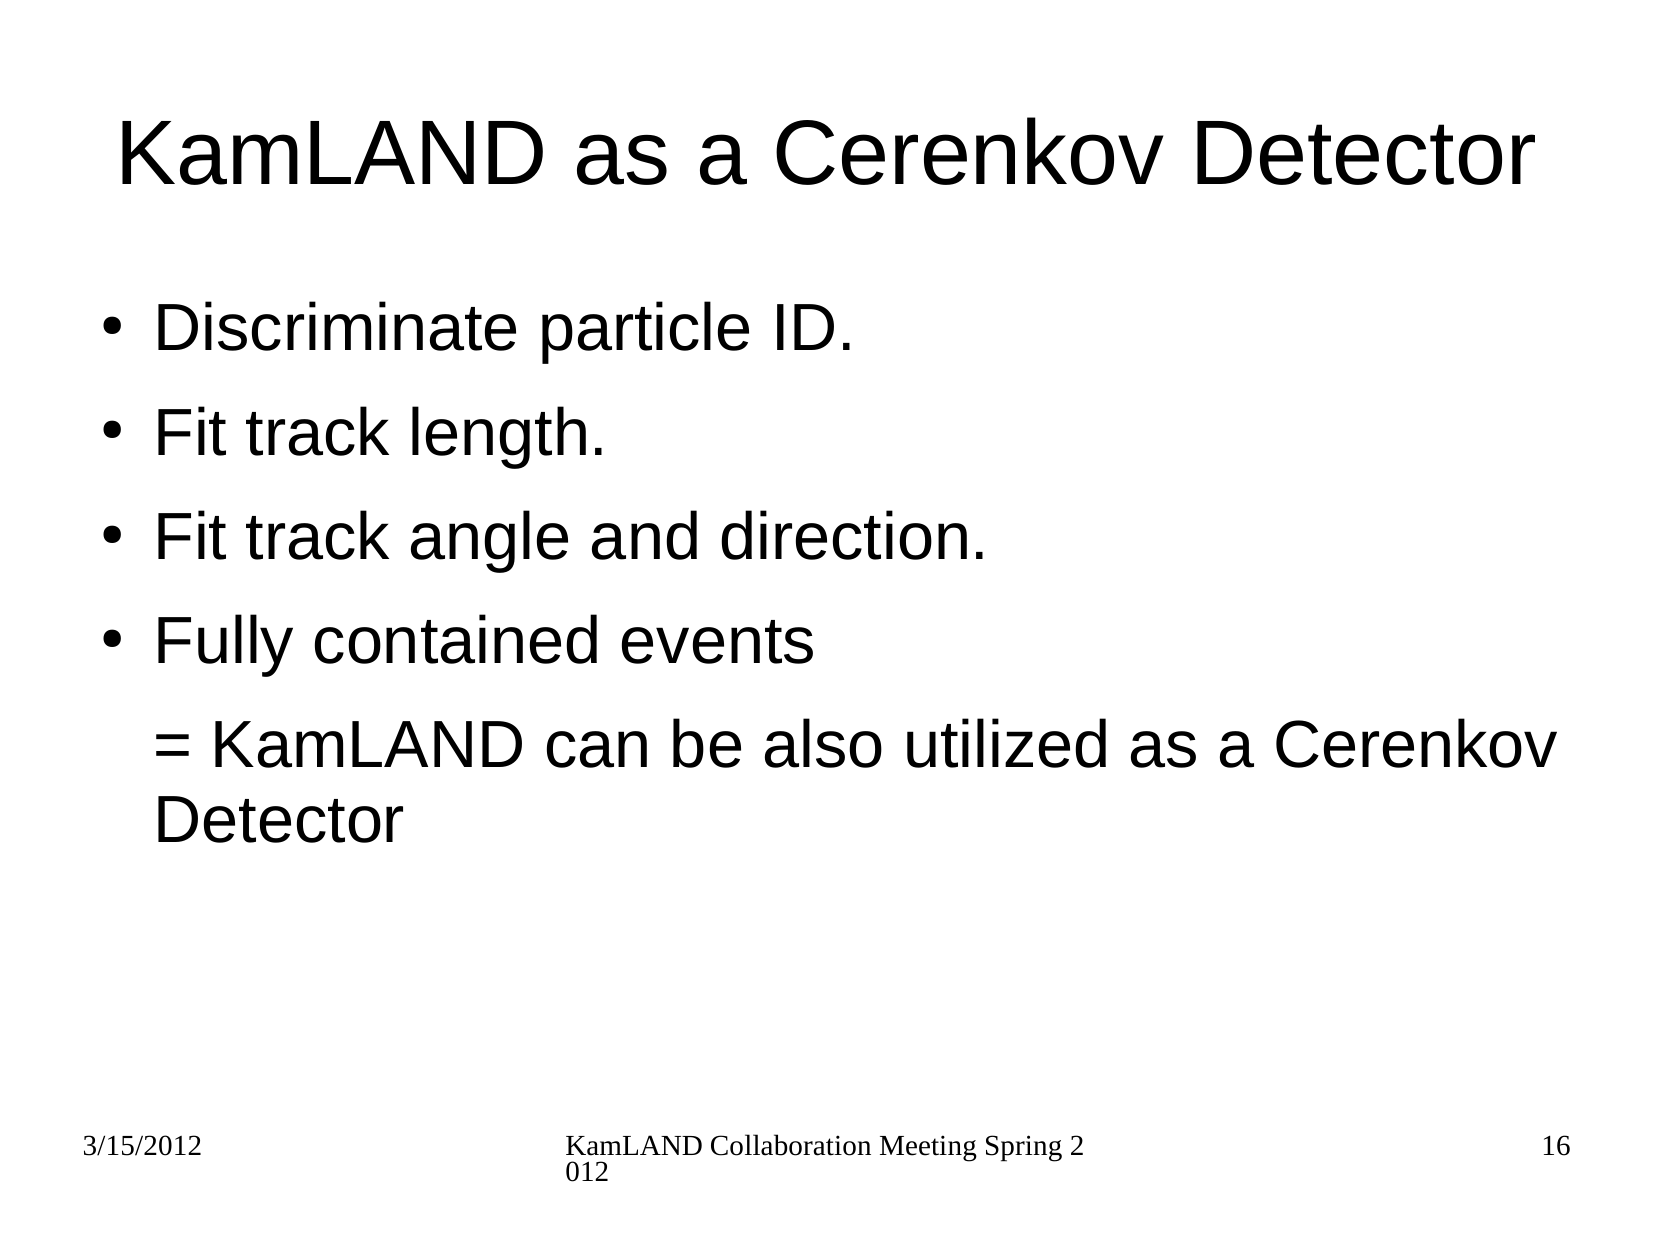

# KamLAND as a Cerenkov Detector
Discriminate particle ID.
Fit track length.
Fit track angle and direction.
Fully contained events
= KamLAND can be also utilized as a Cerenkov Detector
3/15/2012
KamLAND Collaboration Meeting Spring 2012
16